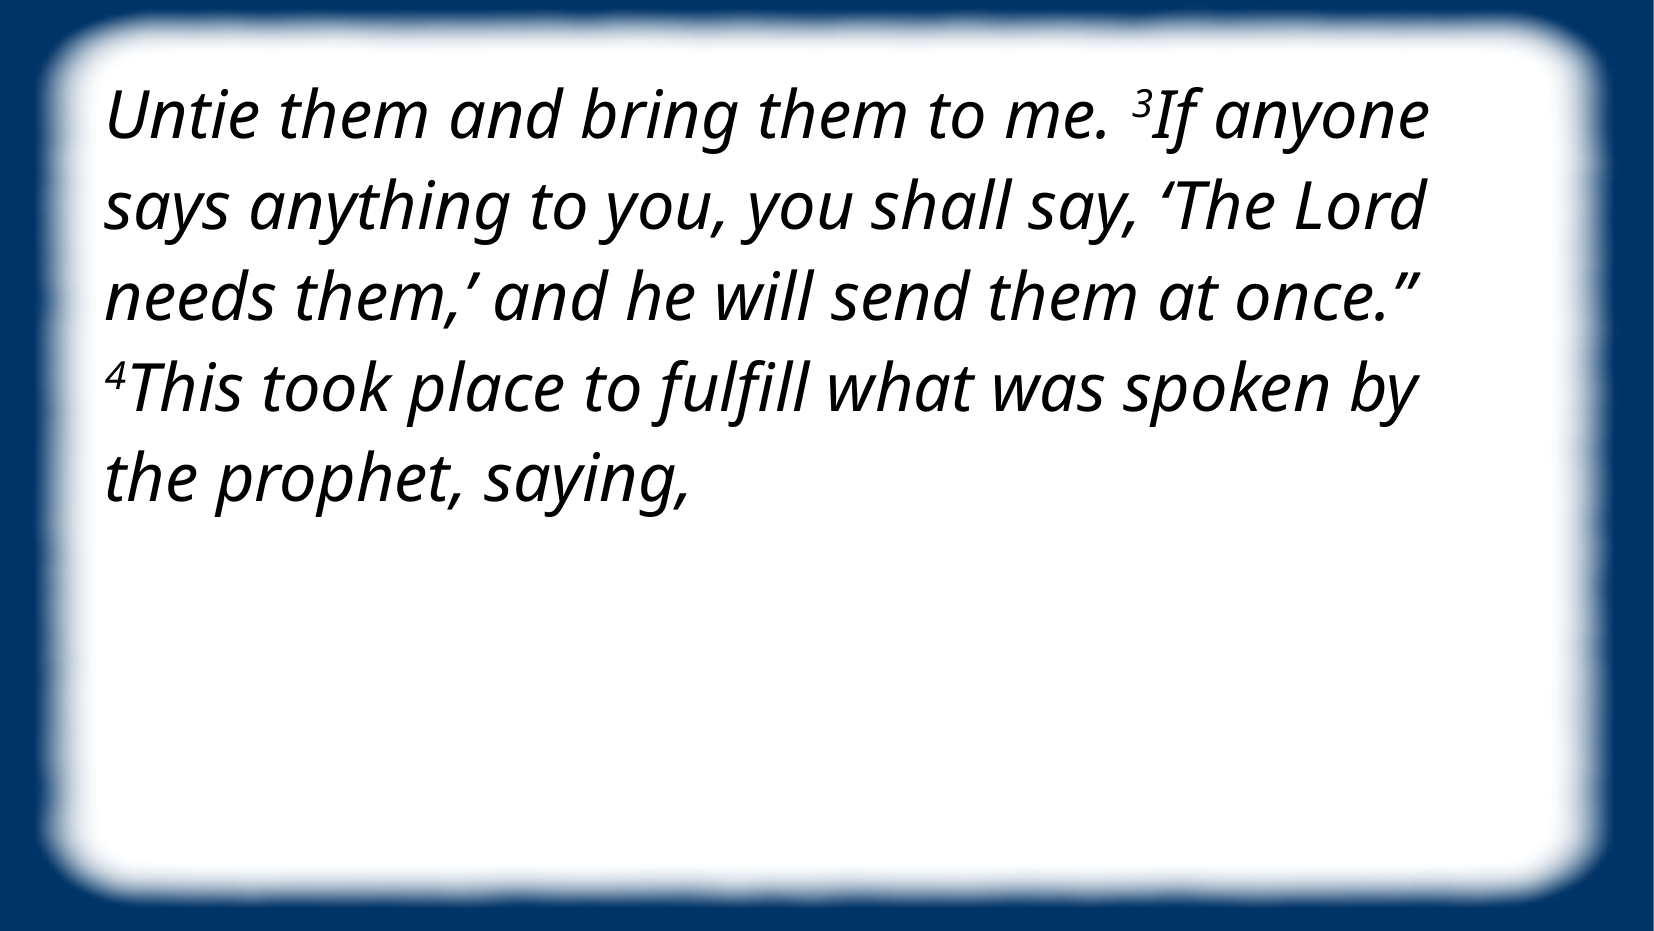

Untie them and bring them to me. 3If anyone says anything to you, you shall say, ‘The Lord needs them,’ and he will send them at once.” 4This took place to fulfill what was spoken by the prophet, saying,